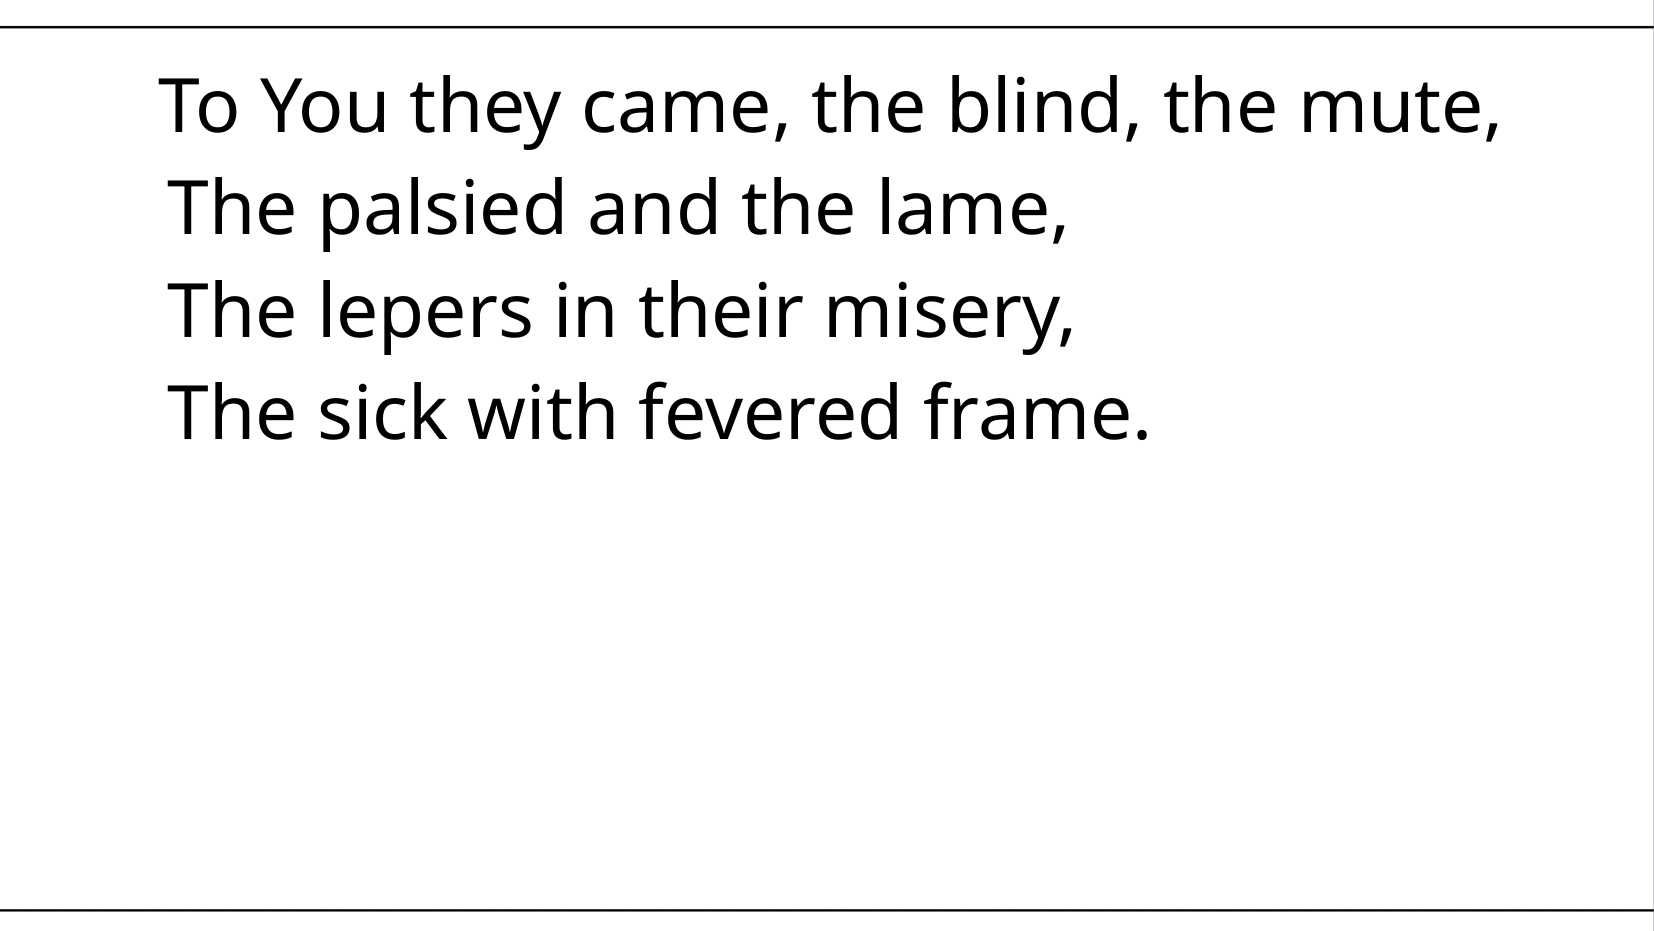

To You they came, the blind, the mute,
 The palsied and the lame,
 The lepers in their misery,
 The sick with fevered frame.